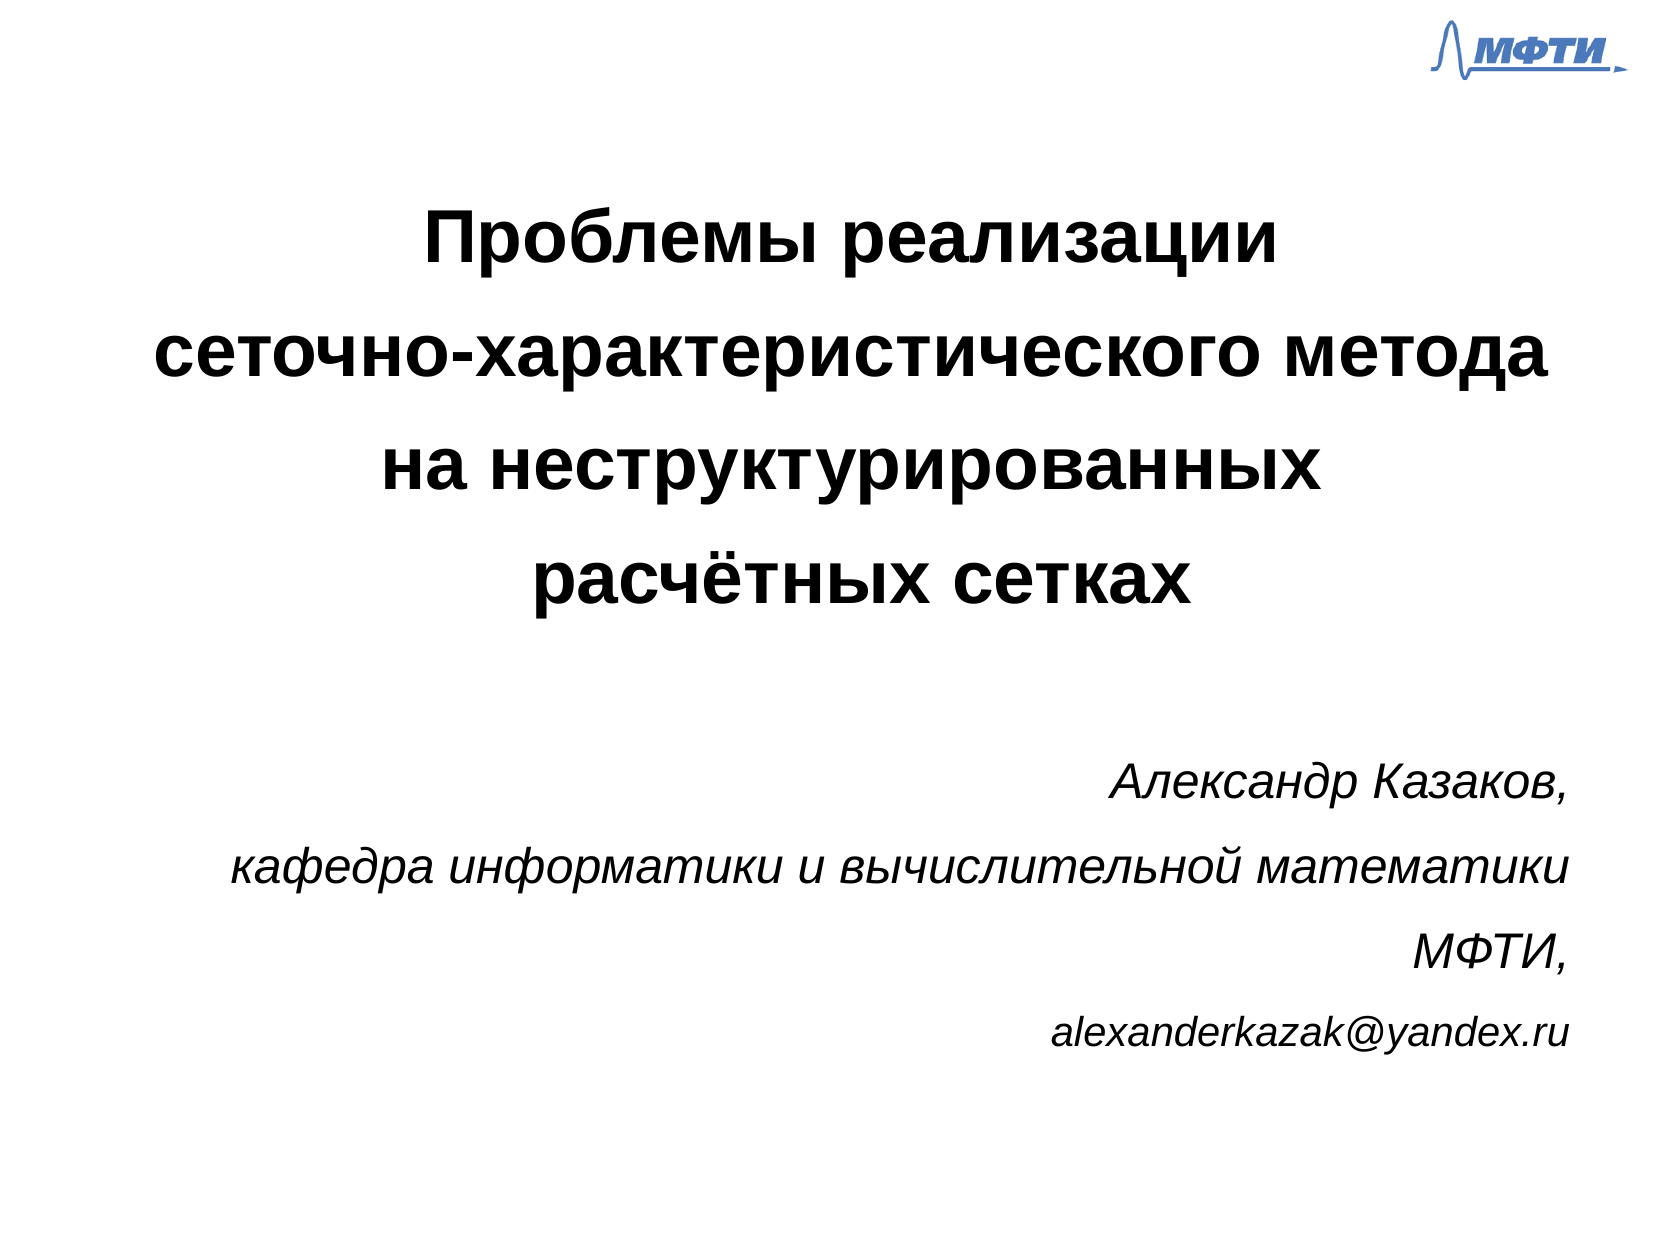

# Проблемы реализации
сеточно-характеристического метода
на неструктурированных
расчётных сетках
Александр Казаков,
кафедра информатики и вычислительной математики
МФТИ,
alexanderkazak@yandex.ru